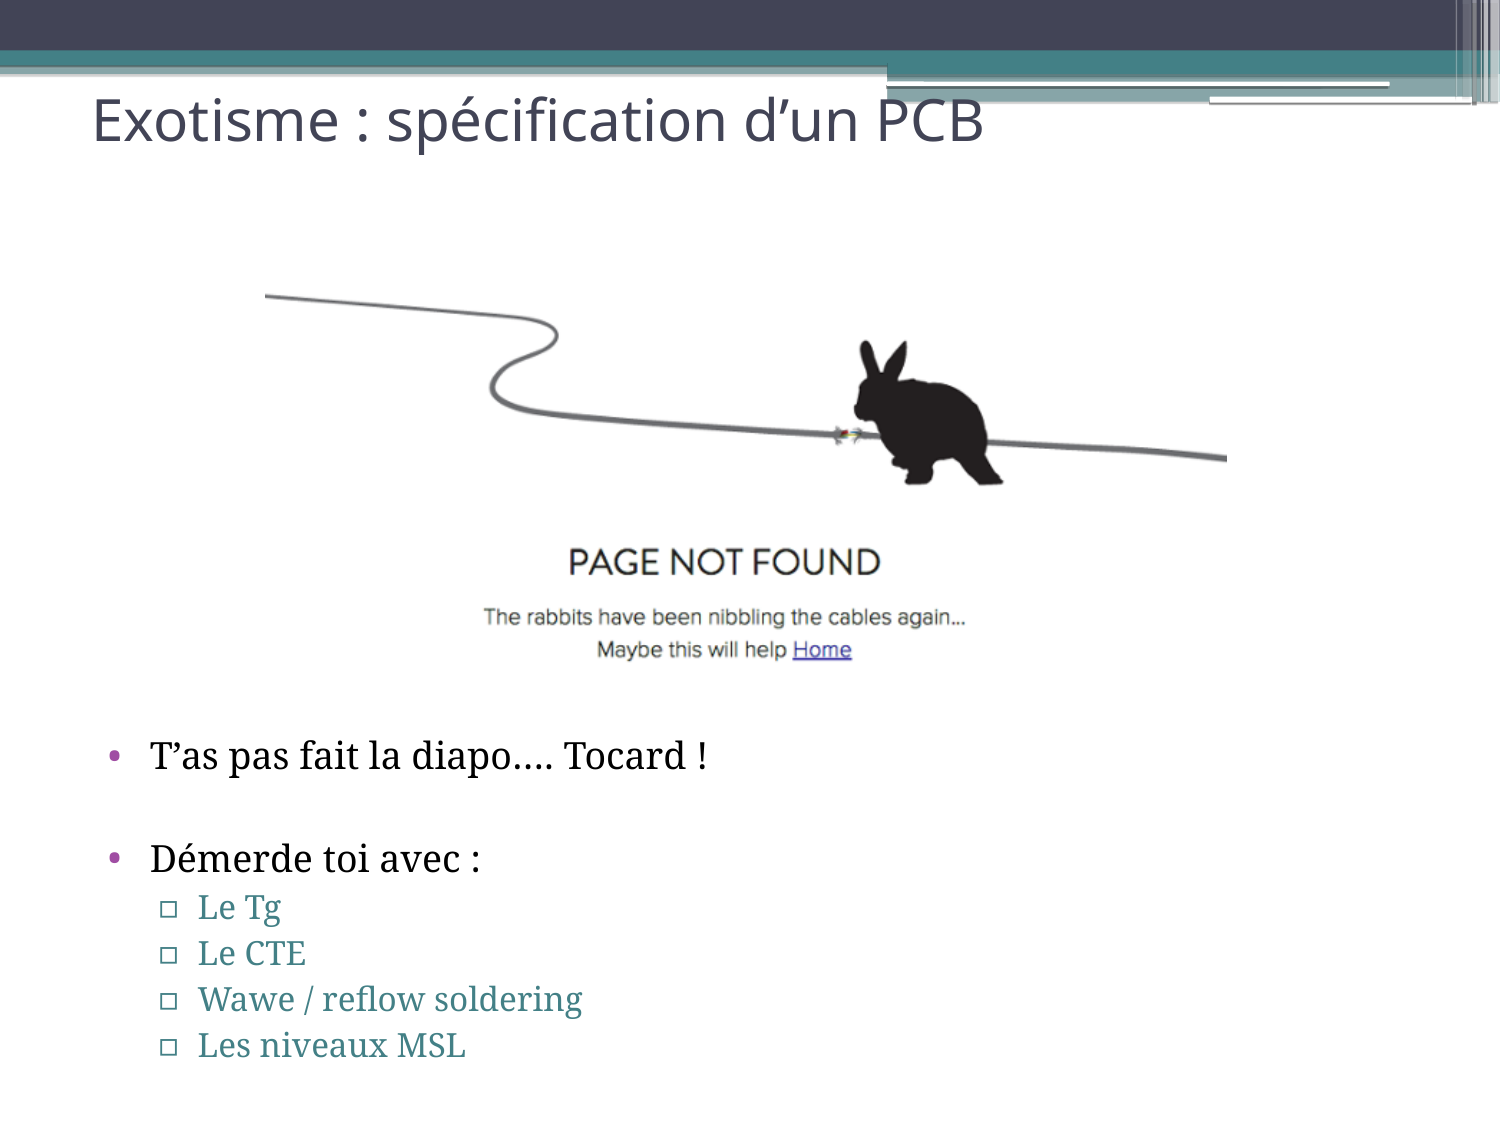

# Exotisme : spécification d’un PCB
T’as pas fait la diapo…. Tocard !
Démerde toi avec :
Le Tg
Le CTE
Wawe / reflow soldering
Les niveaux MSL